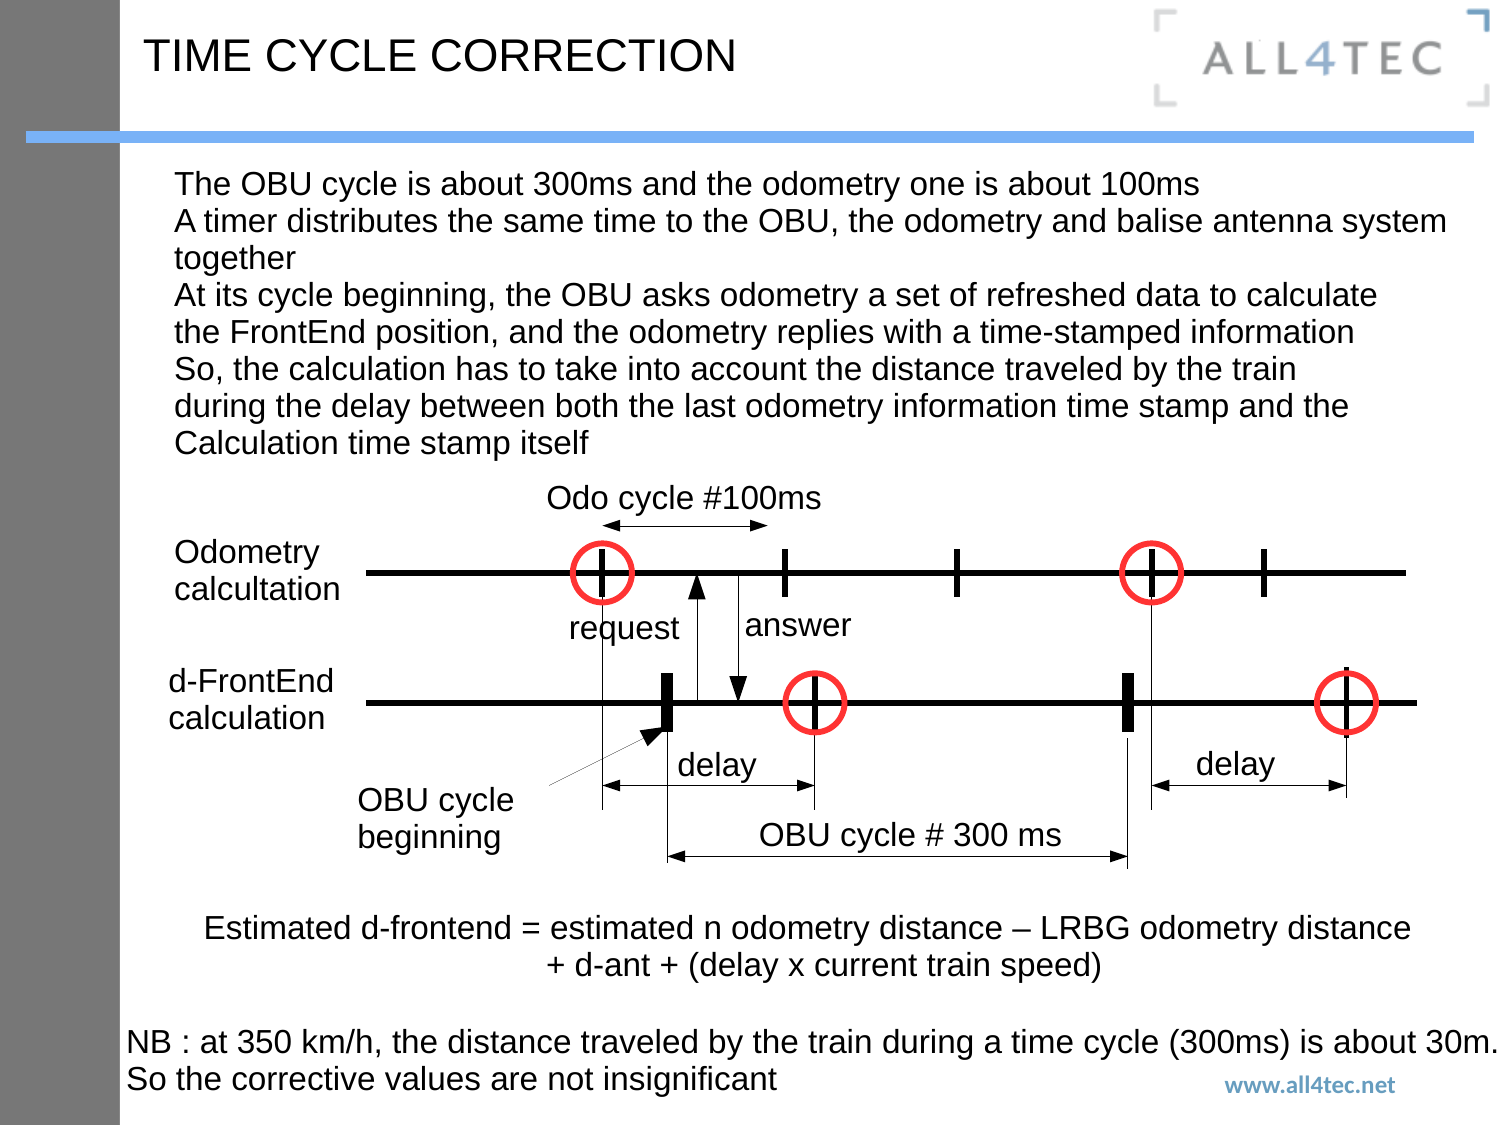

# TIME CYCLE CORRECTION
The OBU cycle is about 300ms and the odometry one is about 100ms
A timer distributes the same time to the OBU, the odometry and balise antenna system
together
At its cycle beginning, the OBU asks odometry a set of refreshed data to calculate
the FrontEnd position, and the odometry replies with a time-stamped information
So, the calculation has to take into account the distance traveled by the train
during the delay between both the last odometry information time stamp and the
Calculation time stamp itself
Odo cycle #100ms
Odometry
calcultation
answer
request
d-FrontEnd
calculation
delay
delay
OBU cycle
beginning
OBU cycle # 300 ms
Estimated d-frontend = estimated n odometry distance – LRBG odometry distance
 + d-ant + (delay x current train speed)
NB : at 350 km/h, the distance traveled by the train during a time cycle (300ms) is about 30m.
So the corrective values are not insignificant￹